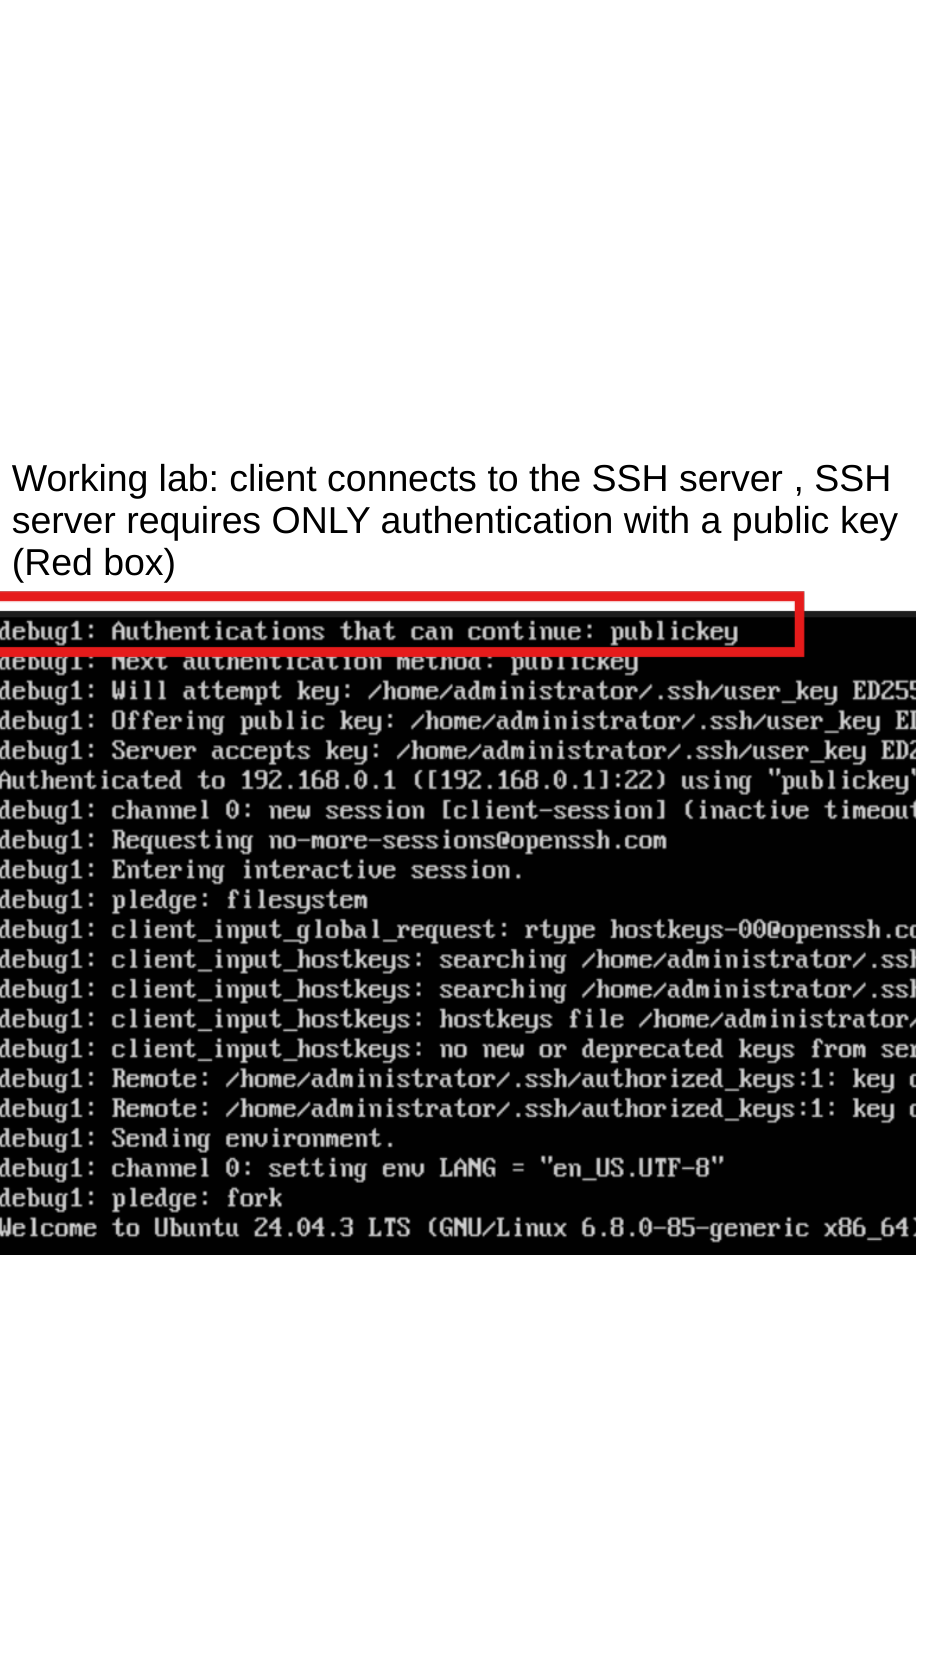

Working lab: client connects to the SSH server , SSH
server requires ONLY authentication with a public key
(Red box)